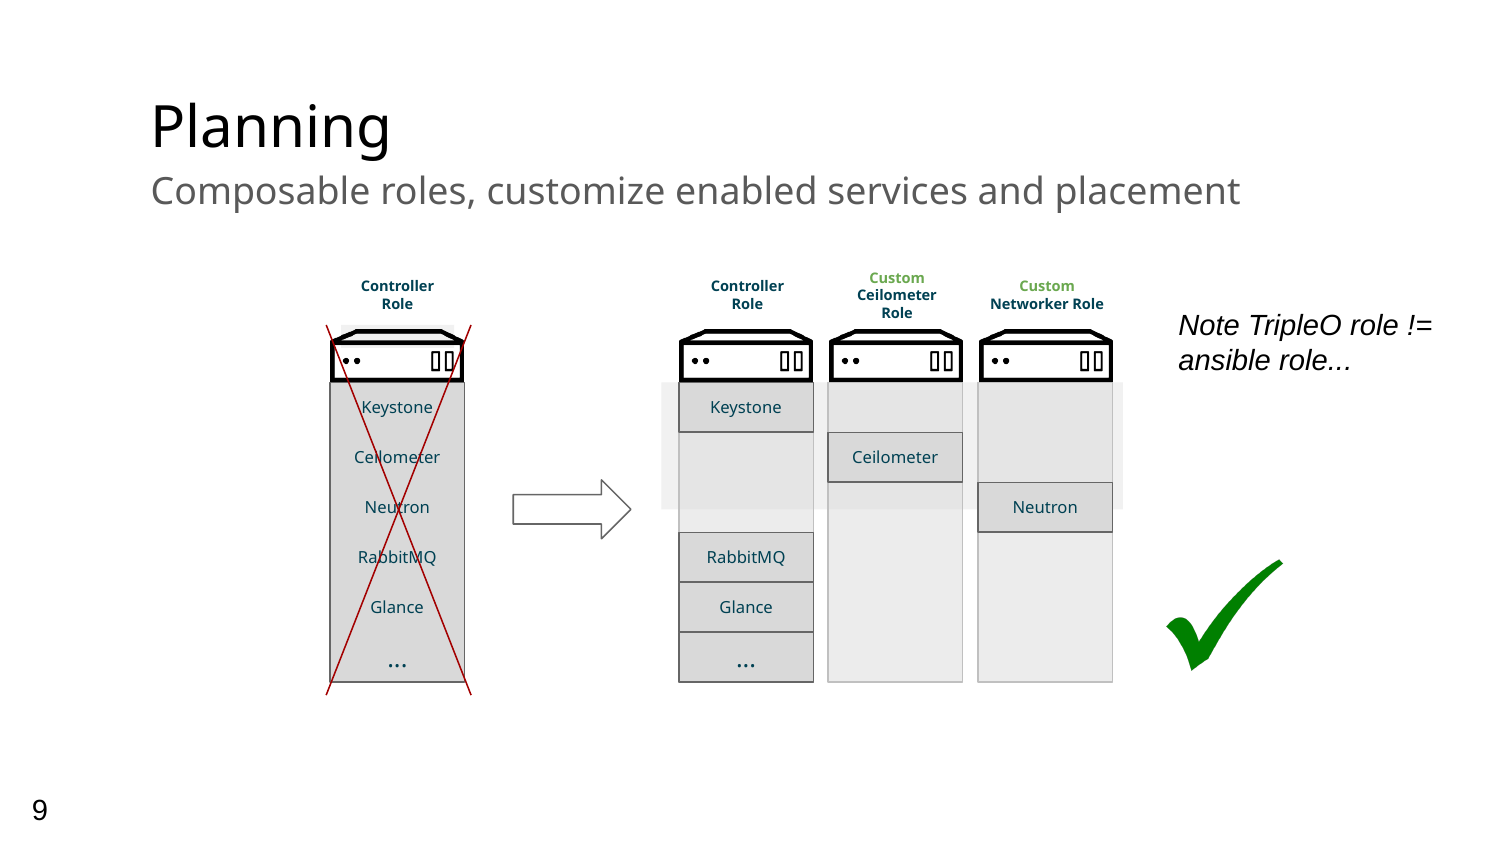

# Planning
Composable roles, customize enabled services and placement
Controller Role
Controller Role
Custom Ceilometer Role
Custom Networker Role
Note TripleO role !=
ansible role...
Keystone
Keystone
Ceilometer
Ceilometer
Neutron
Neutron
RabbitMQ
RabbitMQ
Glance
Glance
...
...